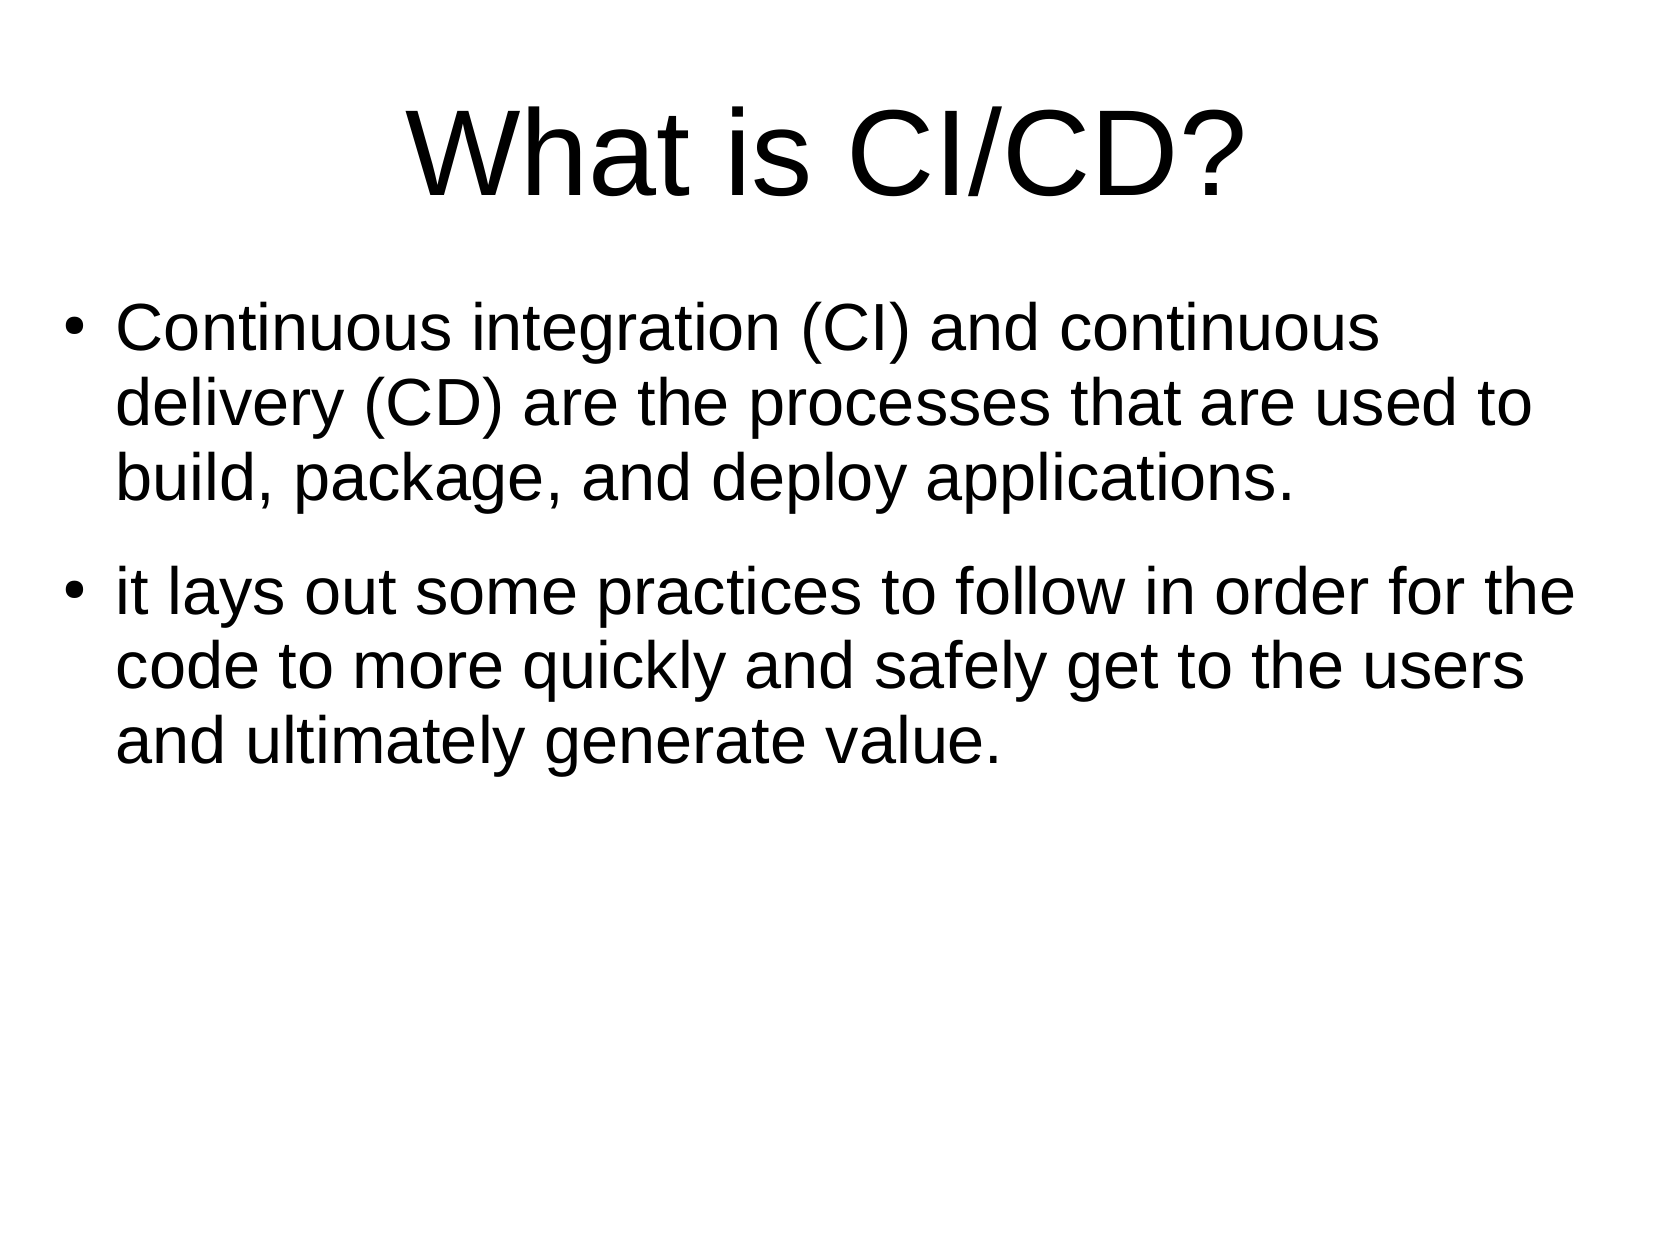

# What is CI/CD?
Continuous integration (CI) and continuous delivery (CD) are the processes that are used to build, package, and deploy applications.
it lays out some practices to follow in order for the code to more quickly and safely get to the users and ultimately generate value.